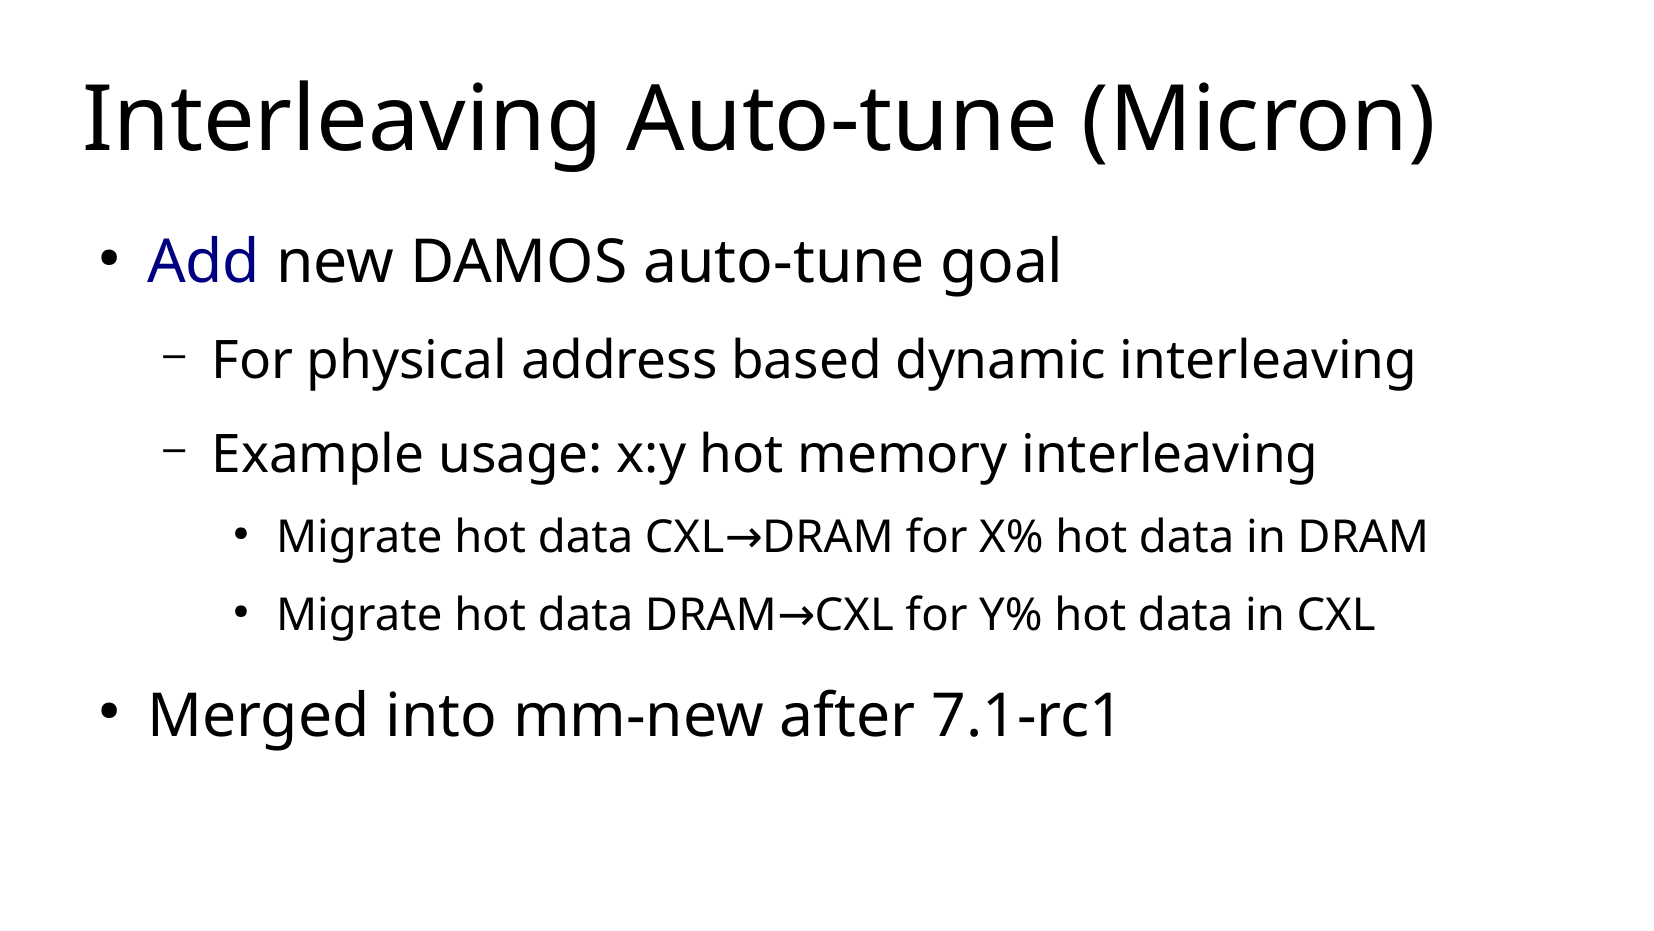

# Interleaving Auto-tune (Micron)
Add new DAMOS auto-tune goal
For physical address based dynamic interleaving
Example usage: x:y hot memory interleaving
Migrate hot data CXL→DRAM for X% hot data in DRAM
Migrate hot data DRAM→CXL for Y% hot data in CXL
Merged into mm-new after 7.1-rc1